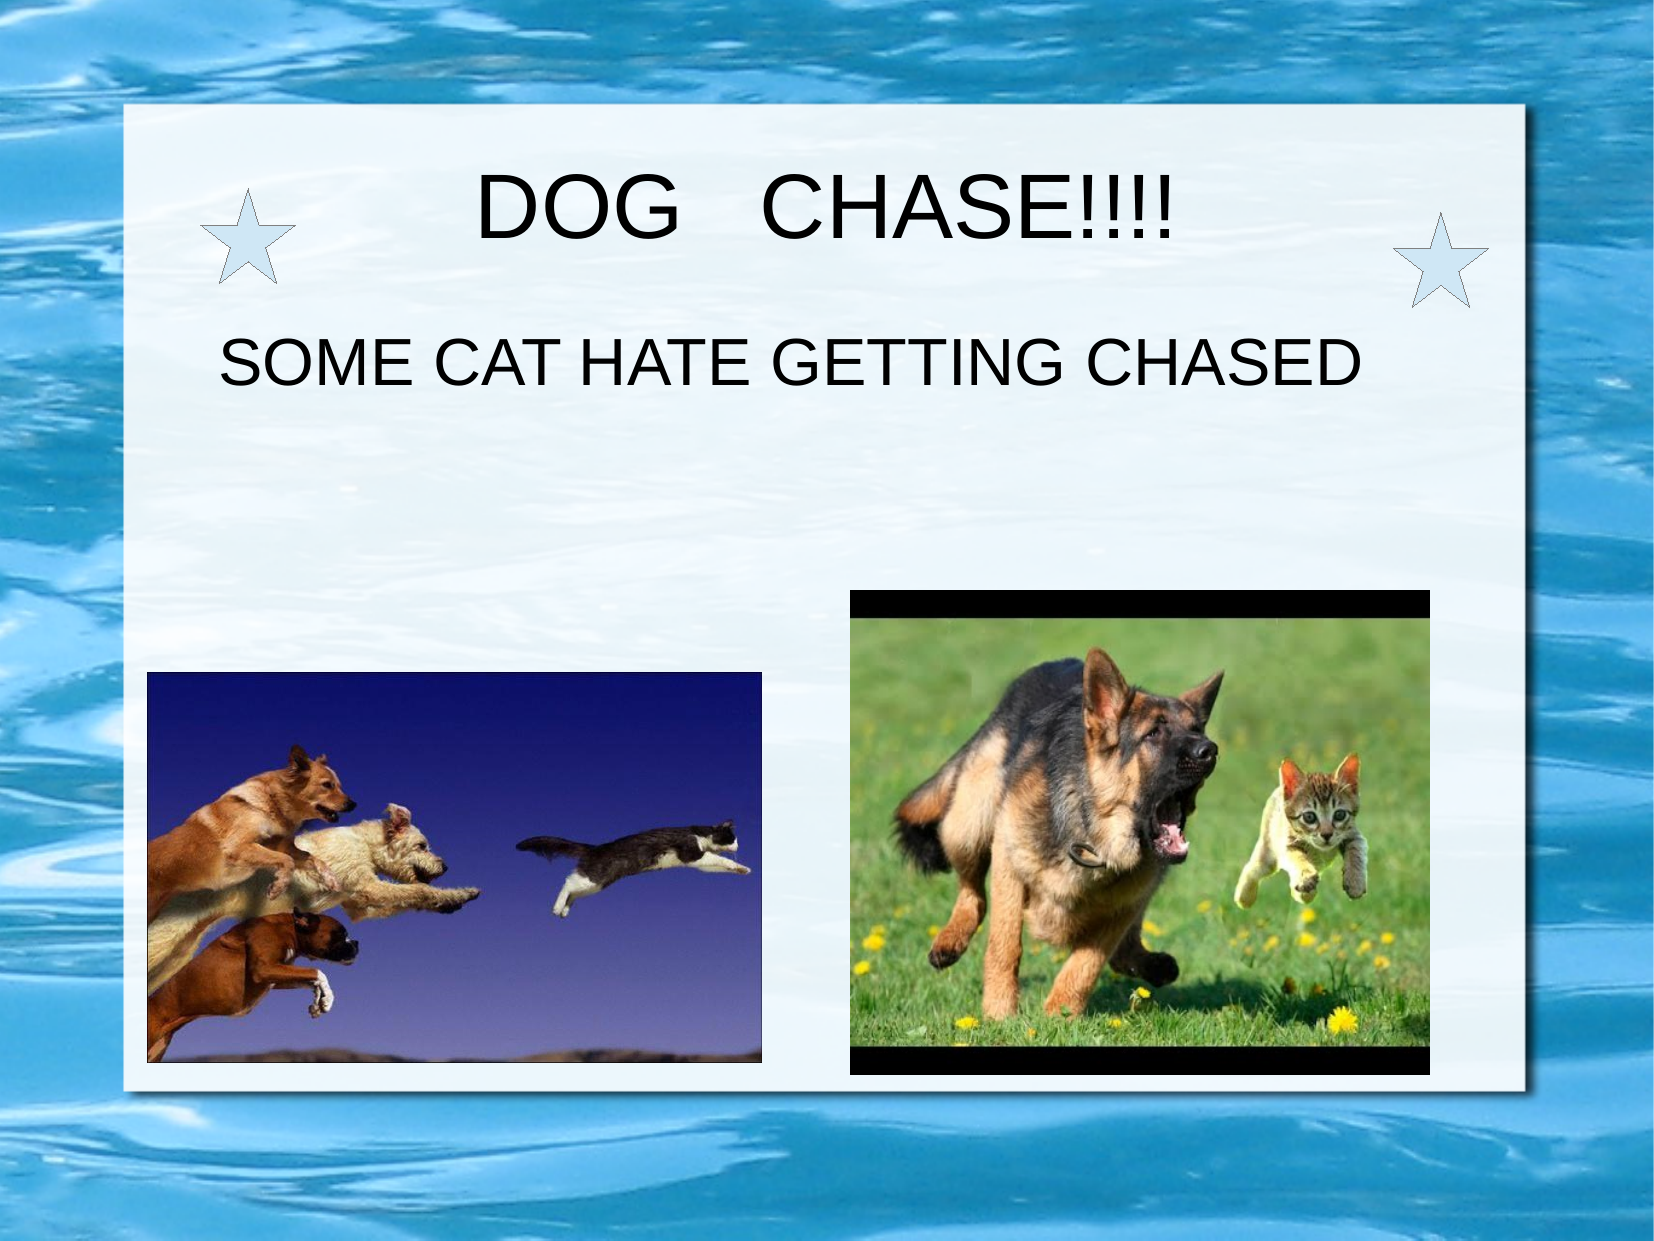

# DOG CHASE!!!!
SOME CAT HATE GETTING CHASED